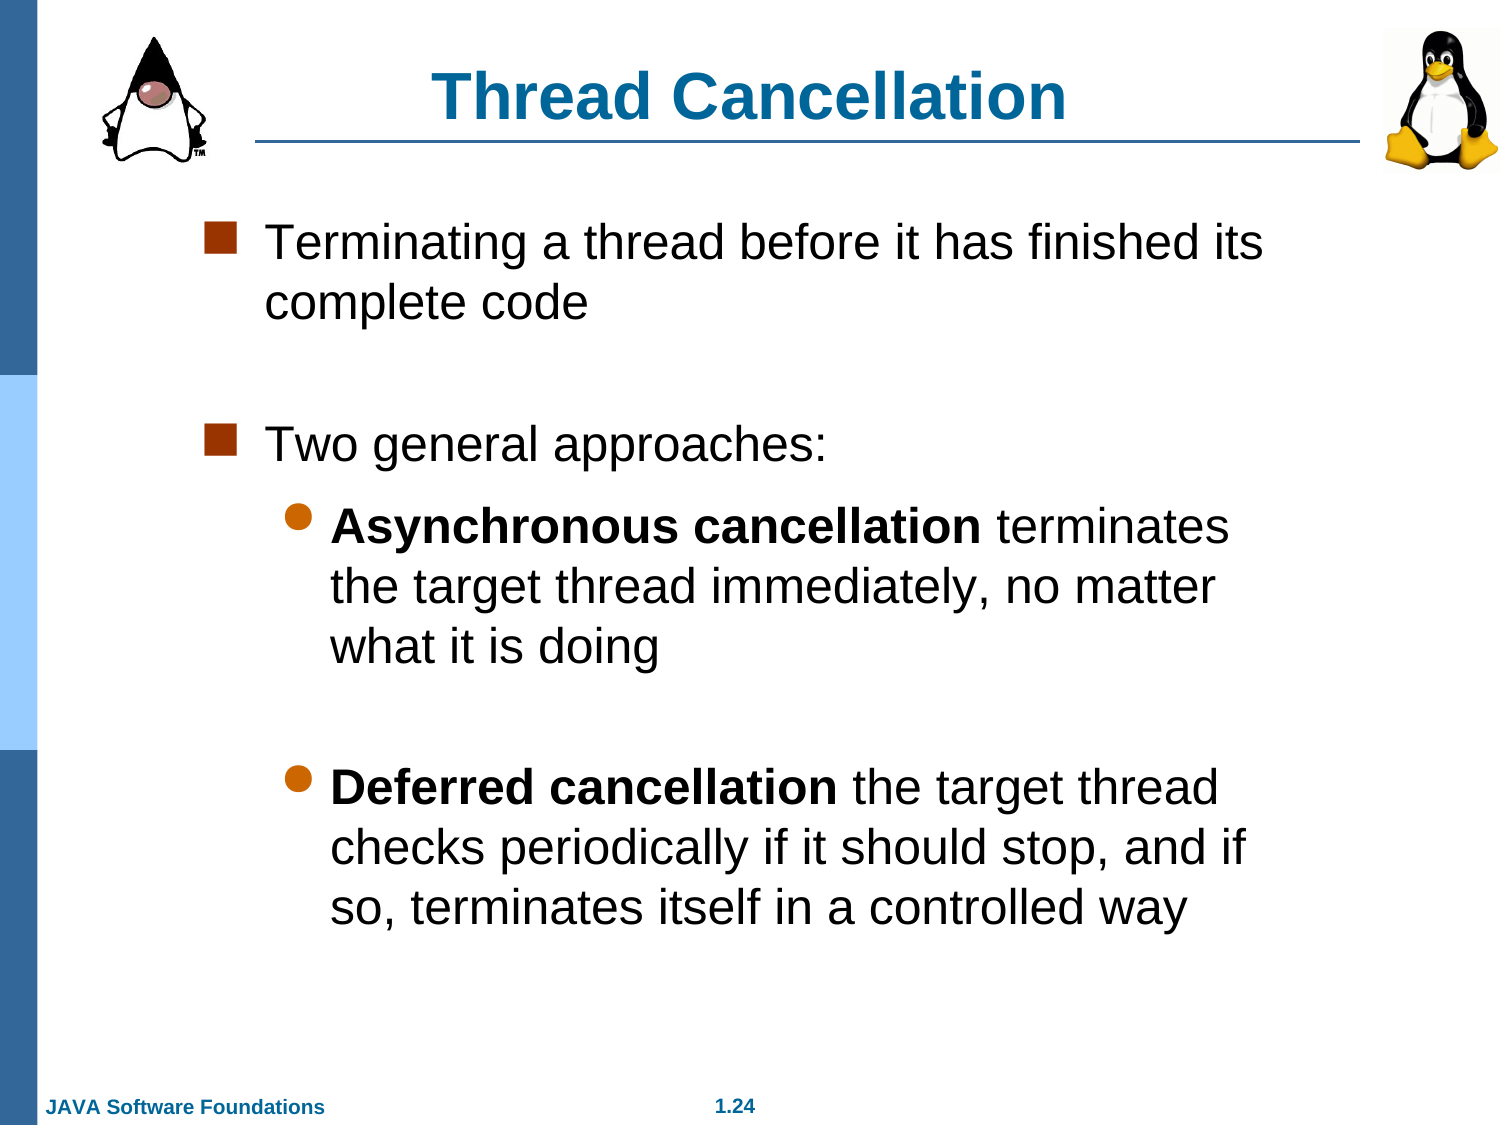

# Thread Cancellation
Terminating a thread before it has finished its complete code
Two general approaches:
Asynchronous cancellation terminates the target thread immediately, no matter what it is doing
Deferred cancellation the target thread checks periodically if it should stop, and if so, terminates itself in a controlled way